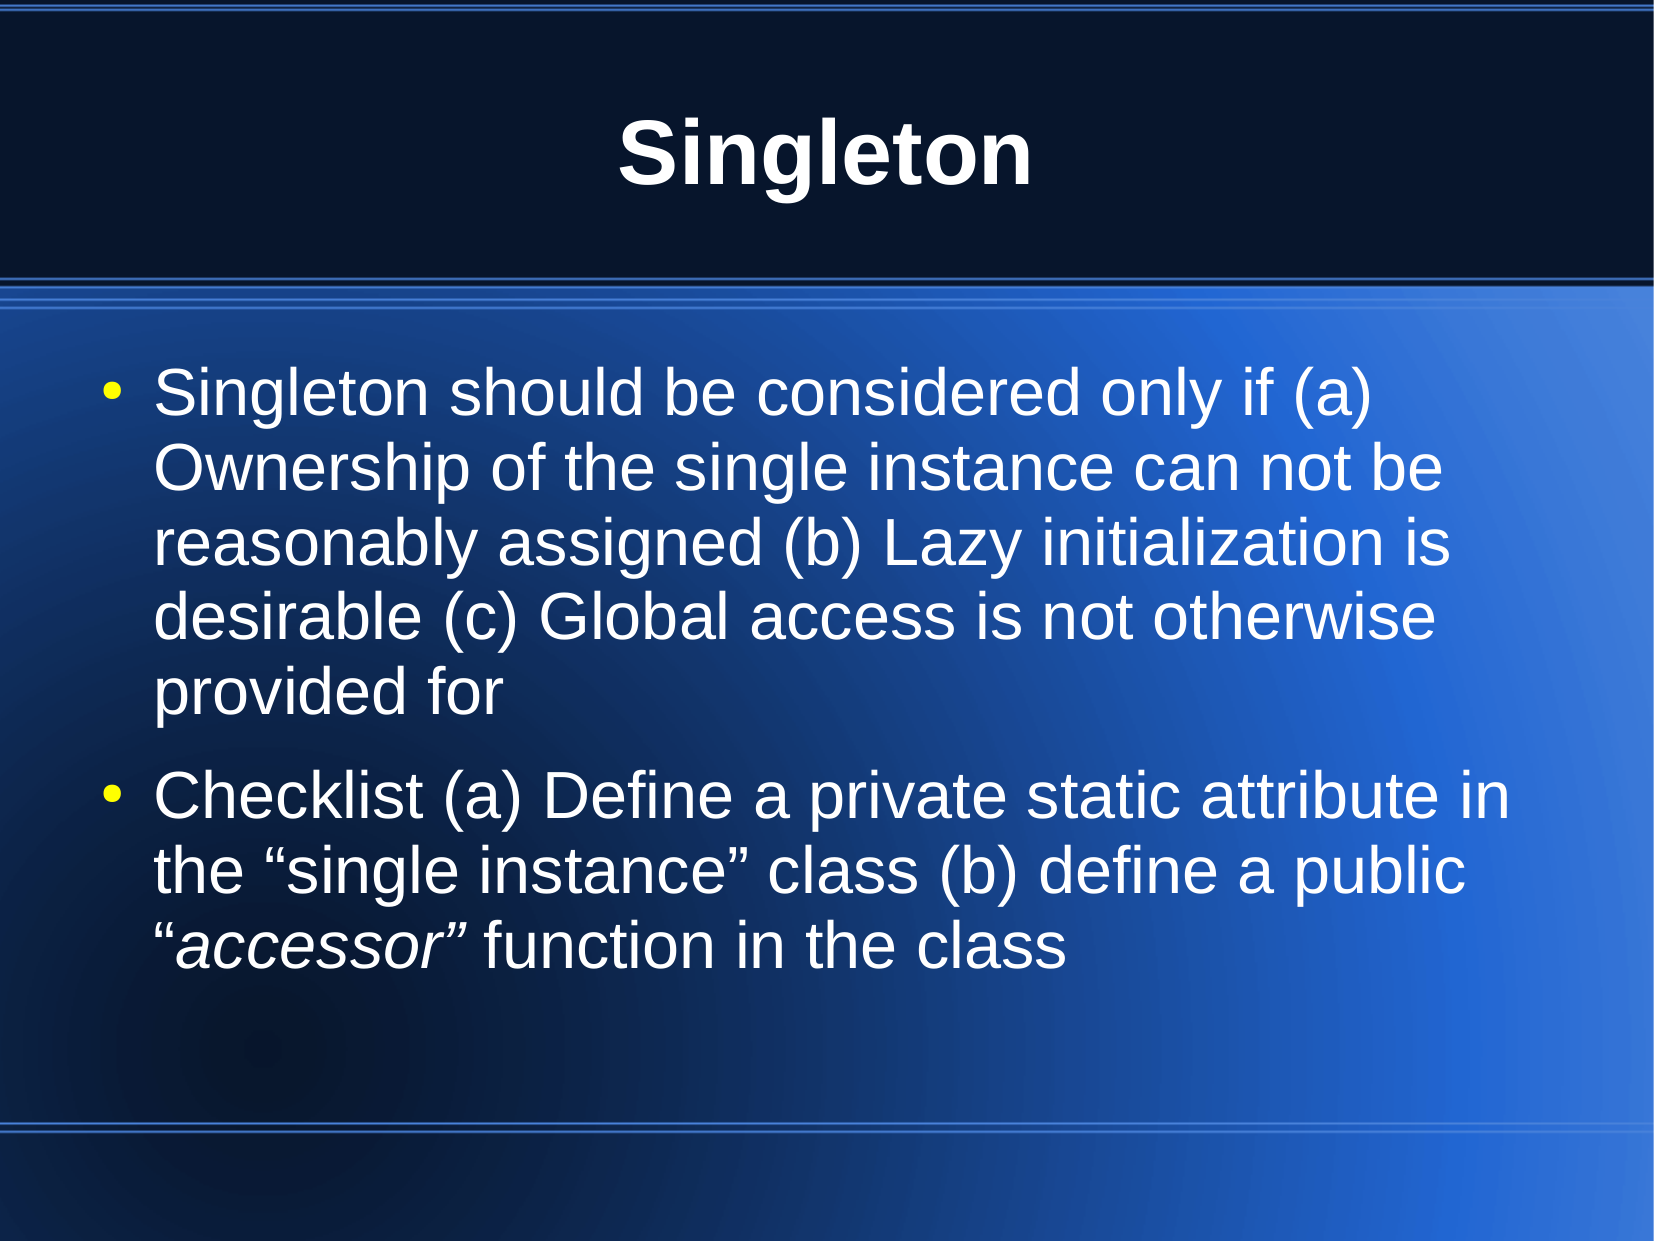

# Singleton
Singleton should be considered only if (a) Ownership of the single instance can not be reasonably assigned (b) Lazy initialization is desirable (c) Global access is not otherwise provided for
Checklist (a) Define a private static attribute in the “single instance” class (b) define a public “accessor” function in the class